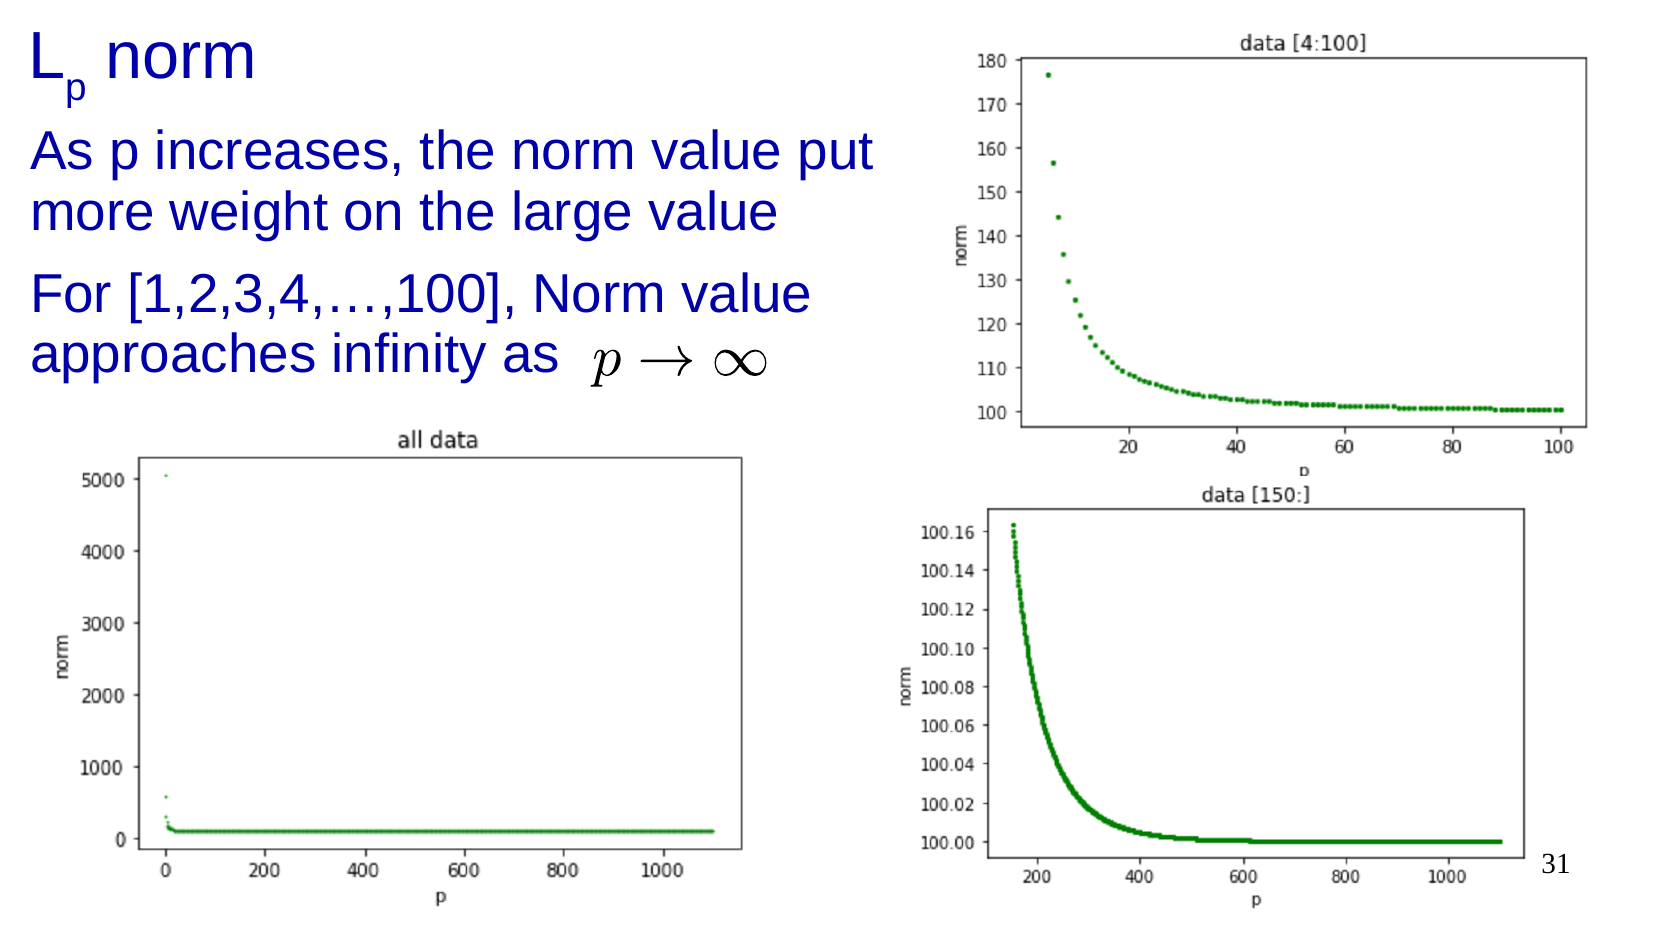

# Lp norm
As p increases, the norm value put more weight on the large value
For [1,2,3,4,…,100], Norm value approaches infinity as
31